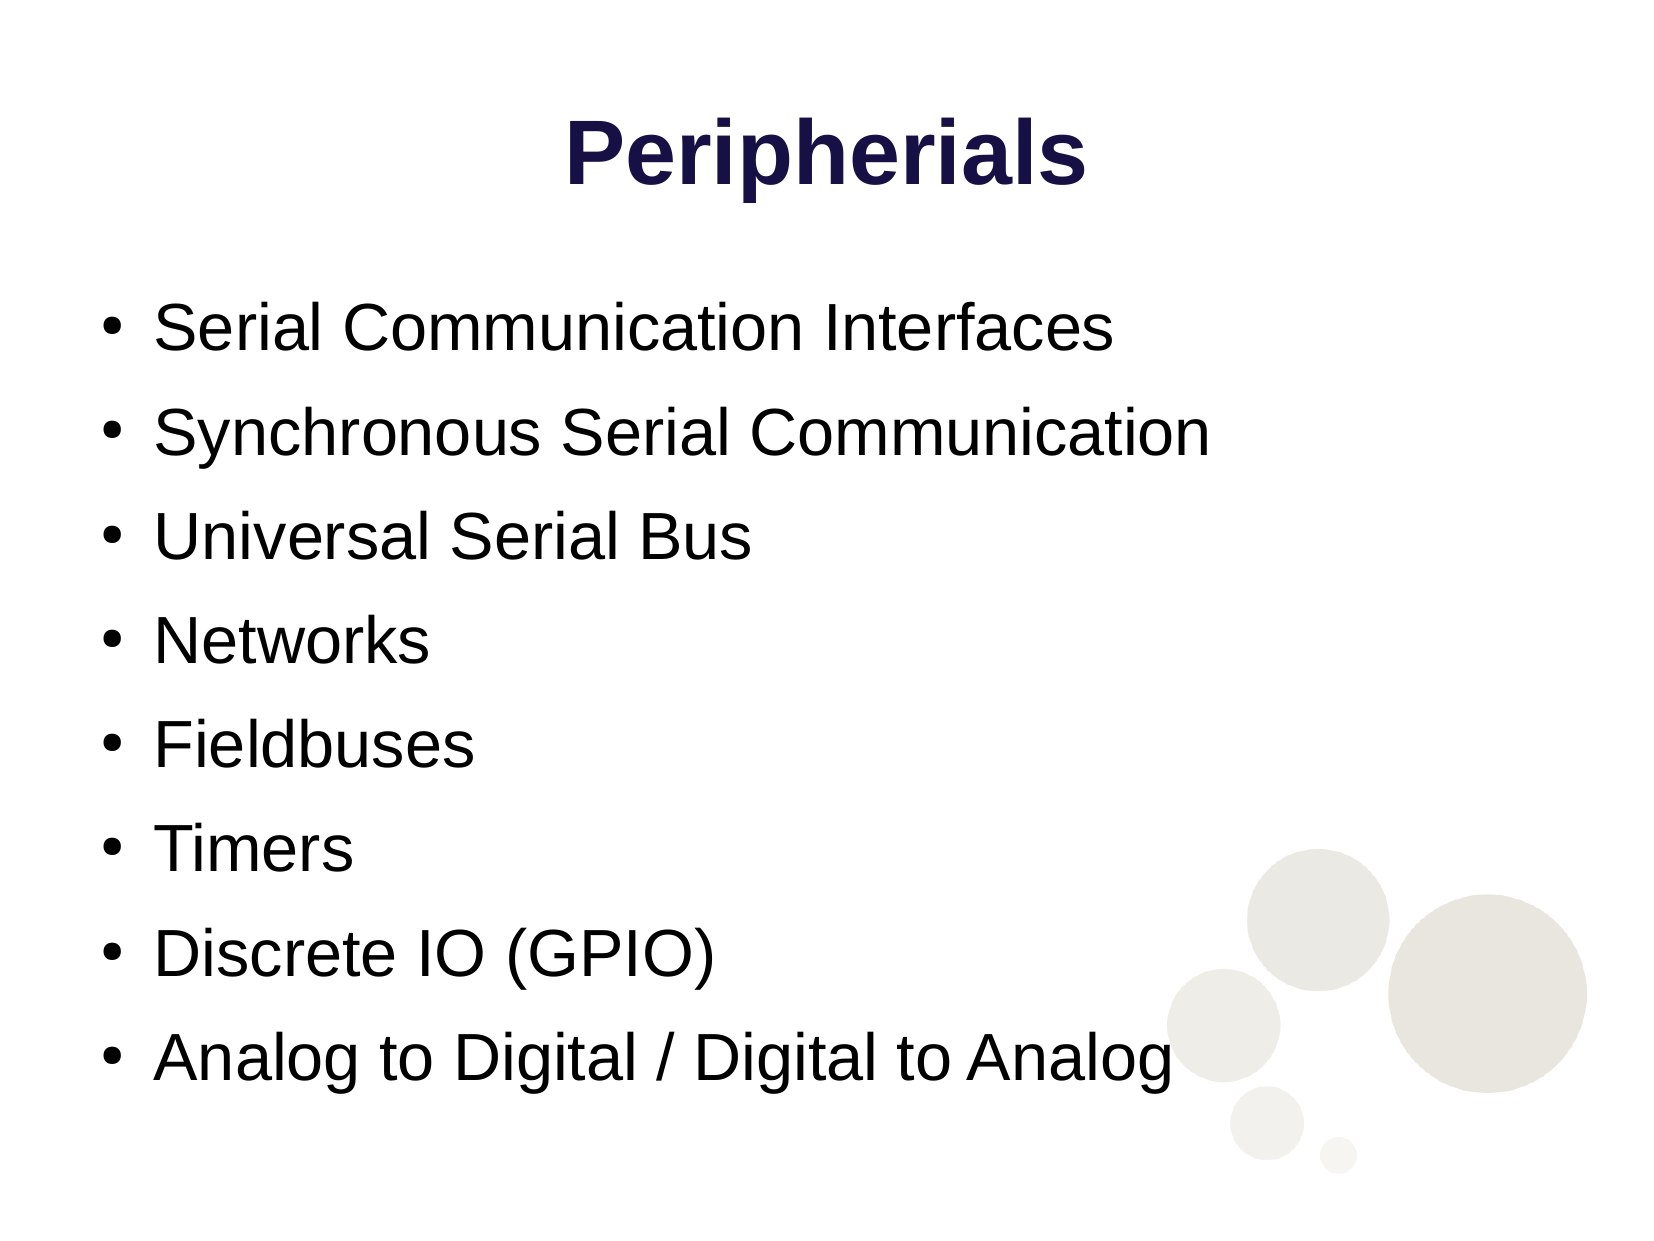

# Peripherials
Serial Communication Interfaces
Synchronous Serial Communication
Universal Serial Bus
Networks
Fieldbuses
Timers
Discrete IO (GPIO)
Analog to Digital / Digital to Analog